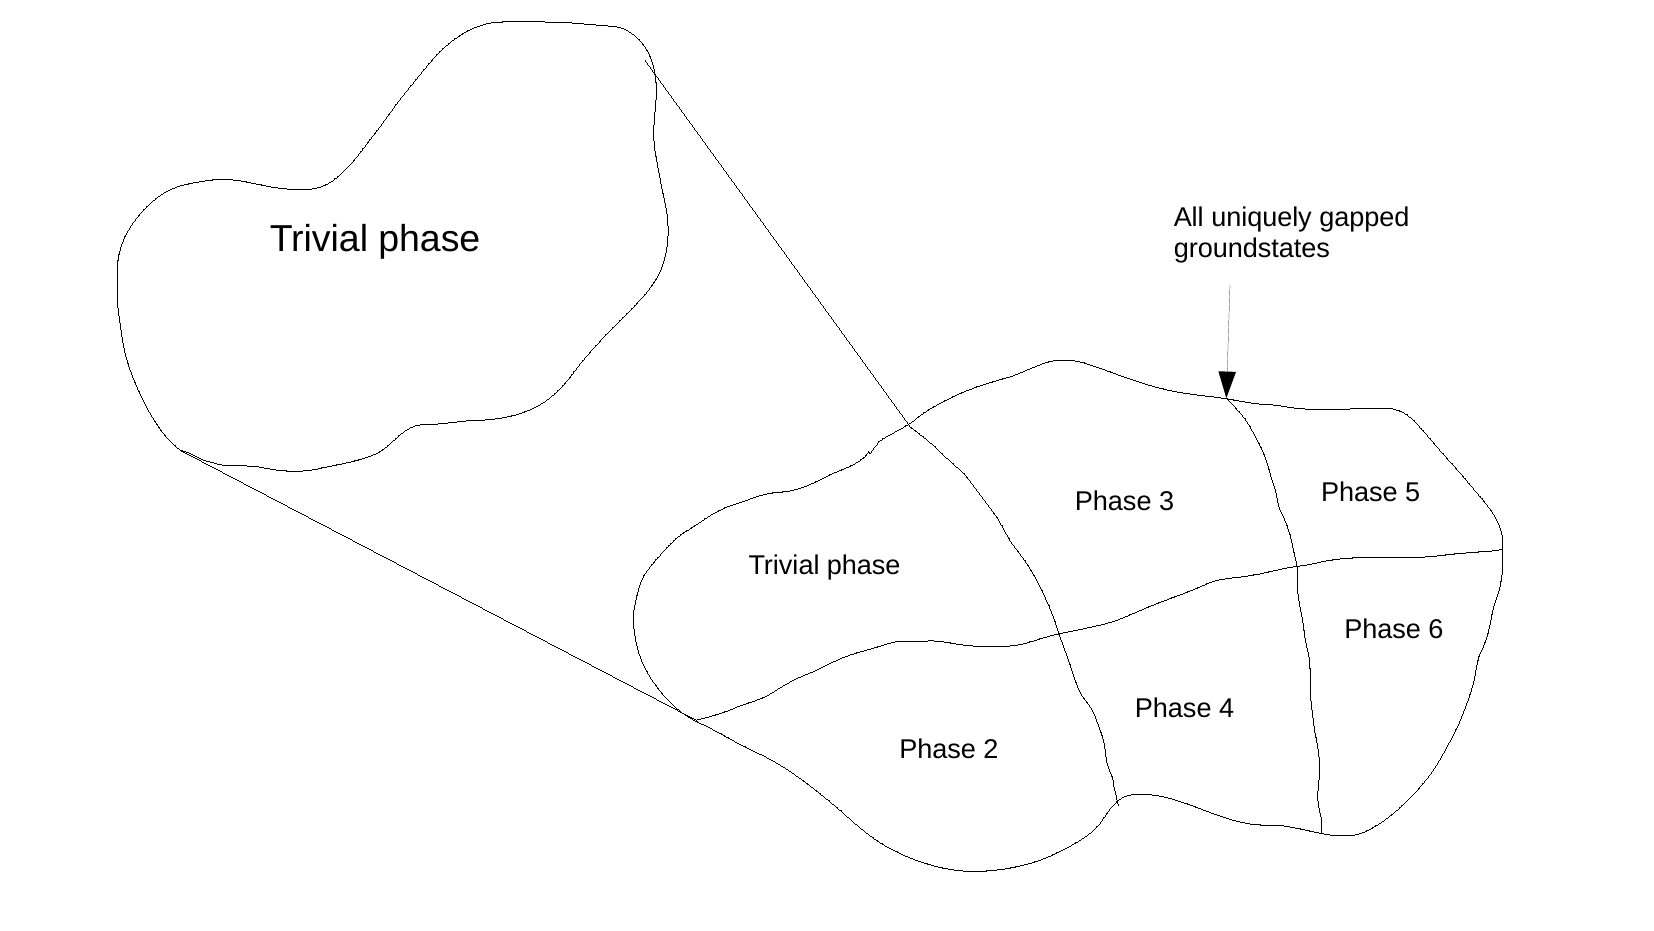

All uniquely gapped groundstates
Trivial phase
Phase 5
Phase 3
Trivial phase
Phase 6
Phase 4
Phase 2